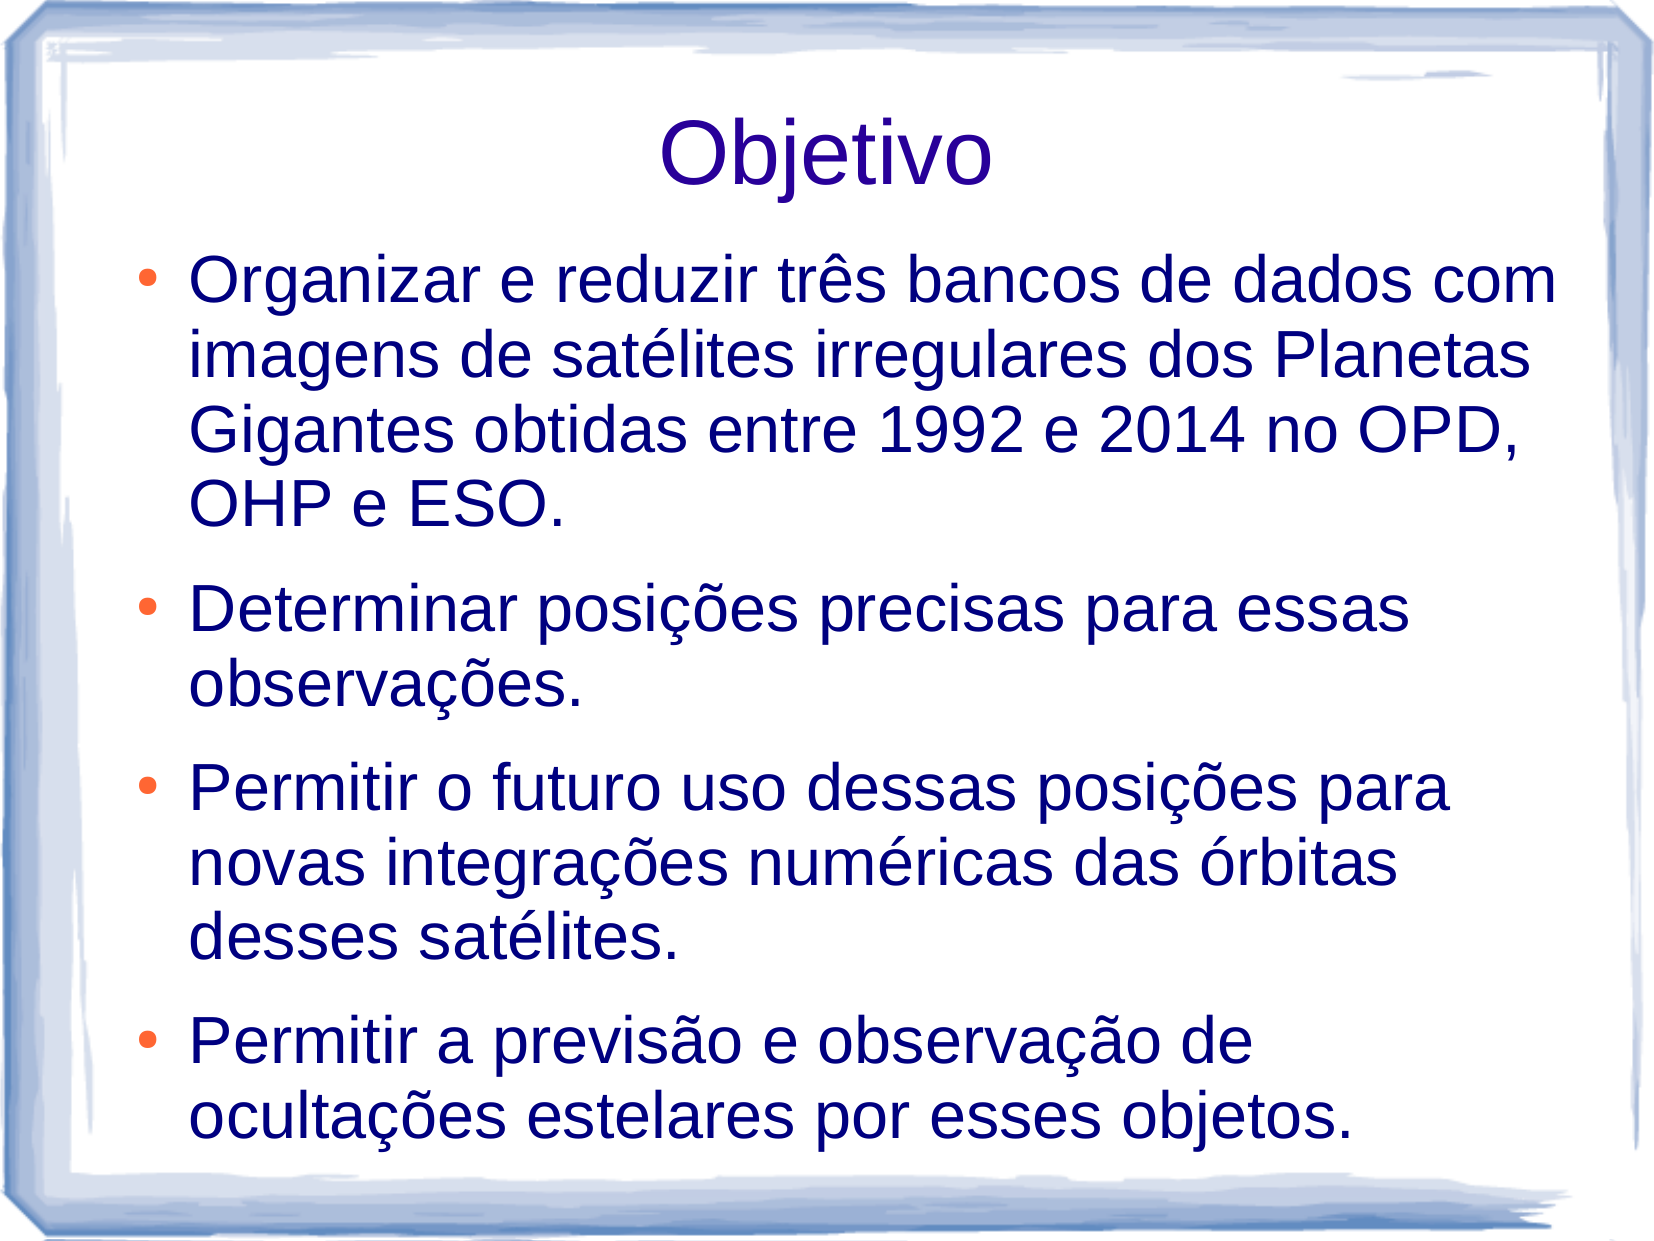

# Objetivo
Organizar e reduzir três bancos de dados com imagens de satélites irregulares dos Planetas Gigantes obtidas entre 1992 e 2014 no OPD, OHP e ESO.
Determinar posições precisas para essas observações.
Permitir o futuro uso dessas posições para novas integrações numéricas das órbitas desses satélites.
Permitir a previsão e observação de ocultações estelares por esses objetos.